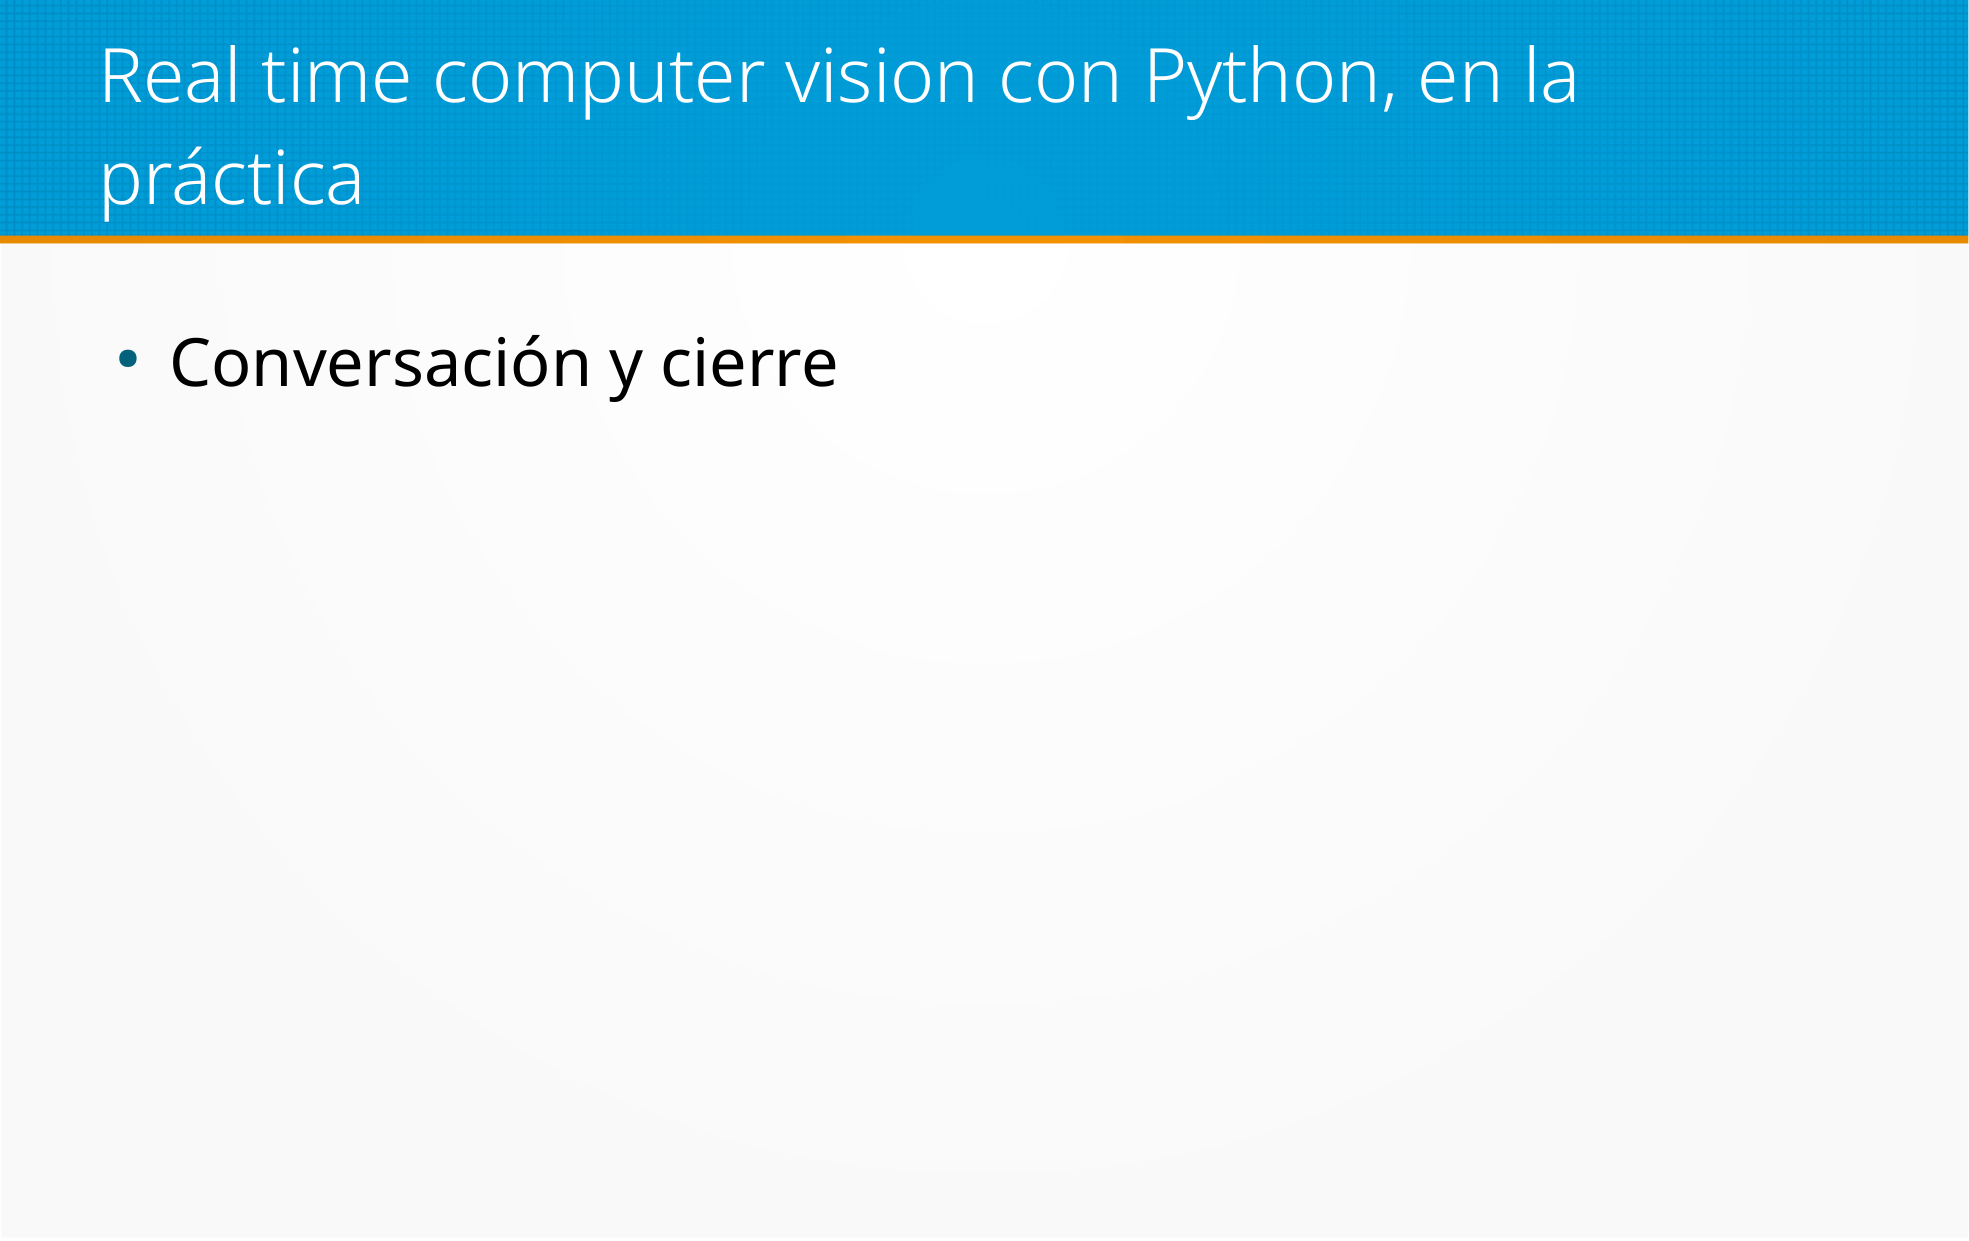

# Real time computer vision con Python, en la práctica
Conversación y cierre